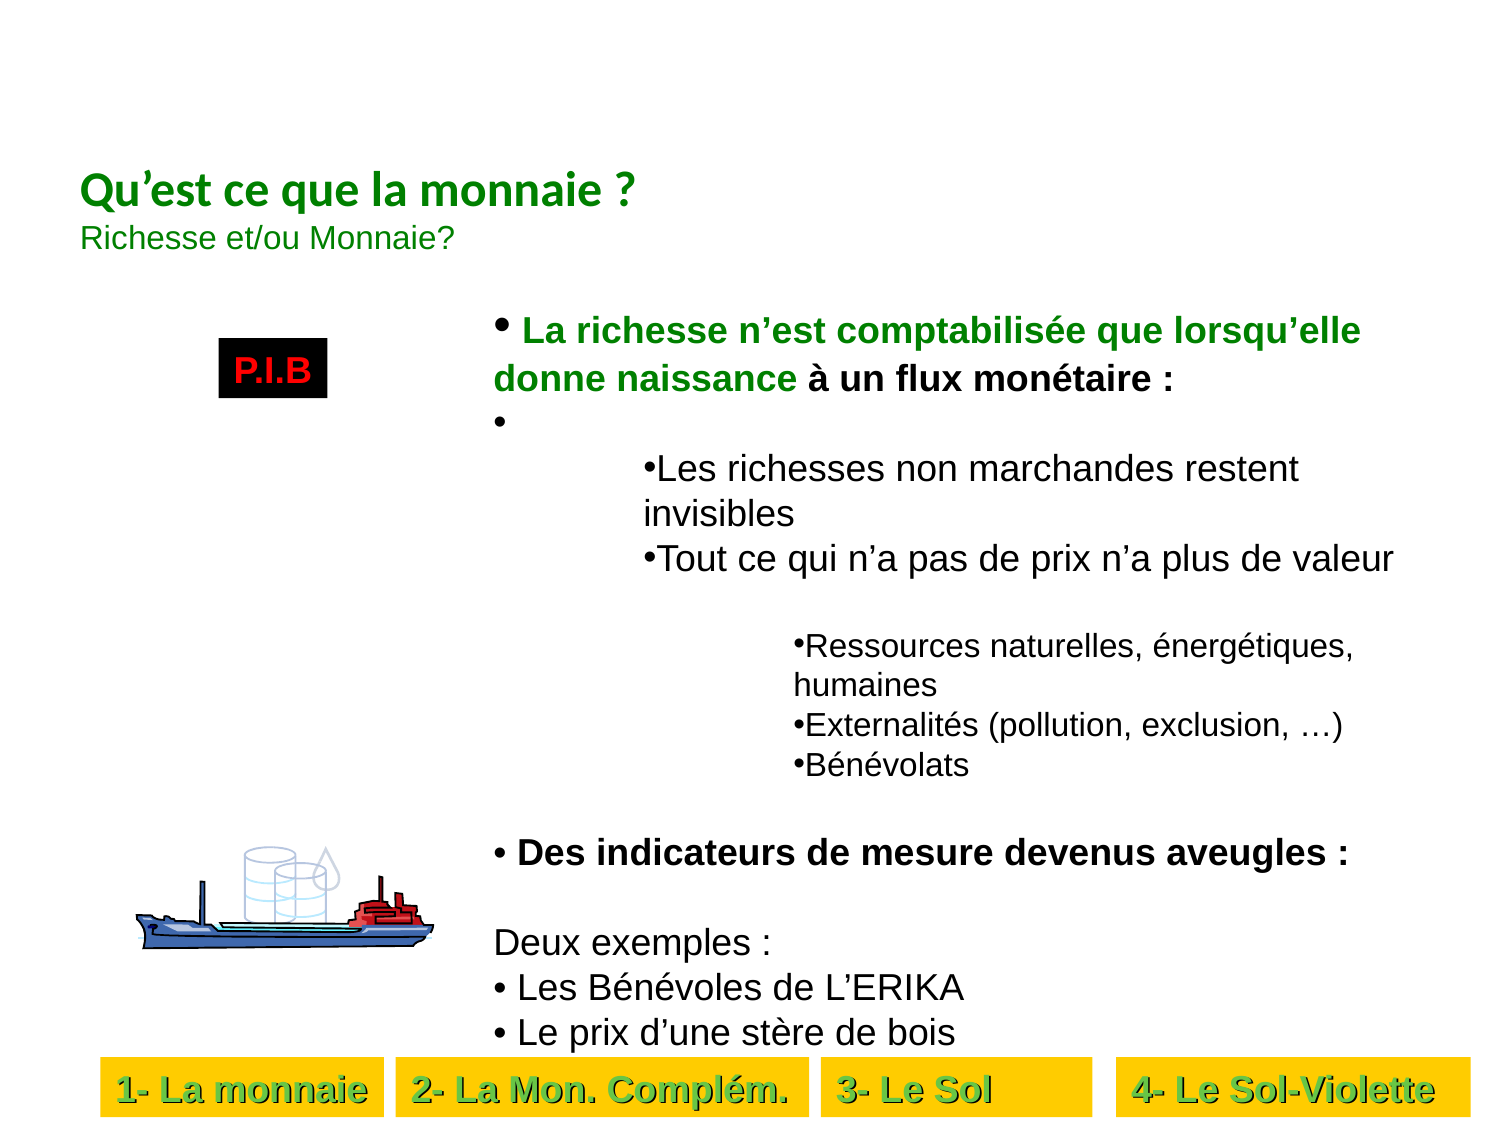

Qu’est ce que la monnaie ?
Richesse et/ou Monnaie?
 La richesse n’est comptabilisée que lorsqu’elle donne naissance à un flux monétaire :
Les richesses non marchandes restent invisibles
Tout ce qui n’a pas de prix n’a plus de valeur
Ressources naturelles, énergétiques, humaines
Externalités (pollution, exclusion, …)
Bénévolats
• Des indicateurs de mesure devenus aveugles :
Deux exemples :
• Les Bénévoles de L’ERIKA
• Le prix d’une stère de bois
P.I.B